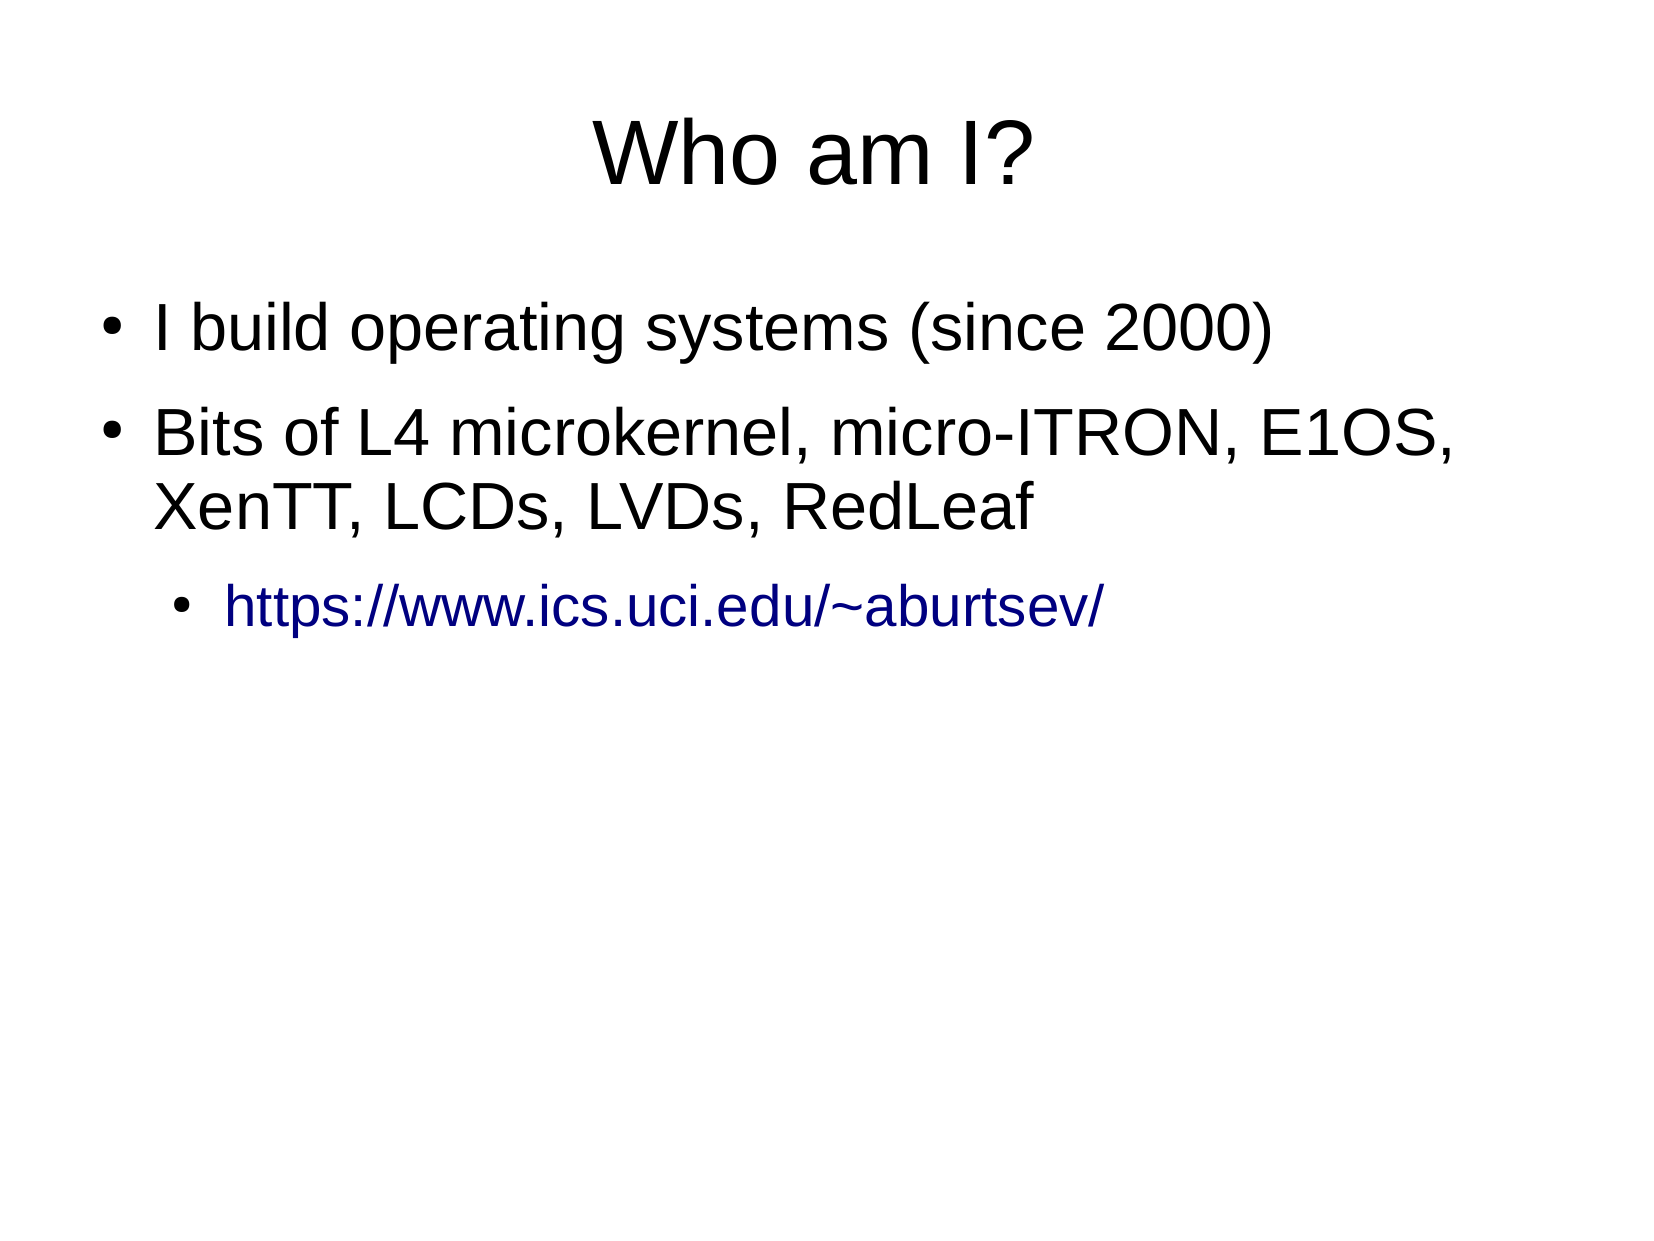

# Who am I?
I build operating systems (since 2000)
Bits of L4 microkernel, micro-ITRON, E1OS, XenTT, LCDs, LVDs, RedLeaf
https://www.ics.uci.edu/~aburtsev/